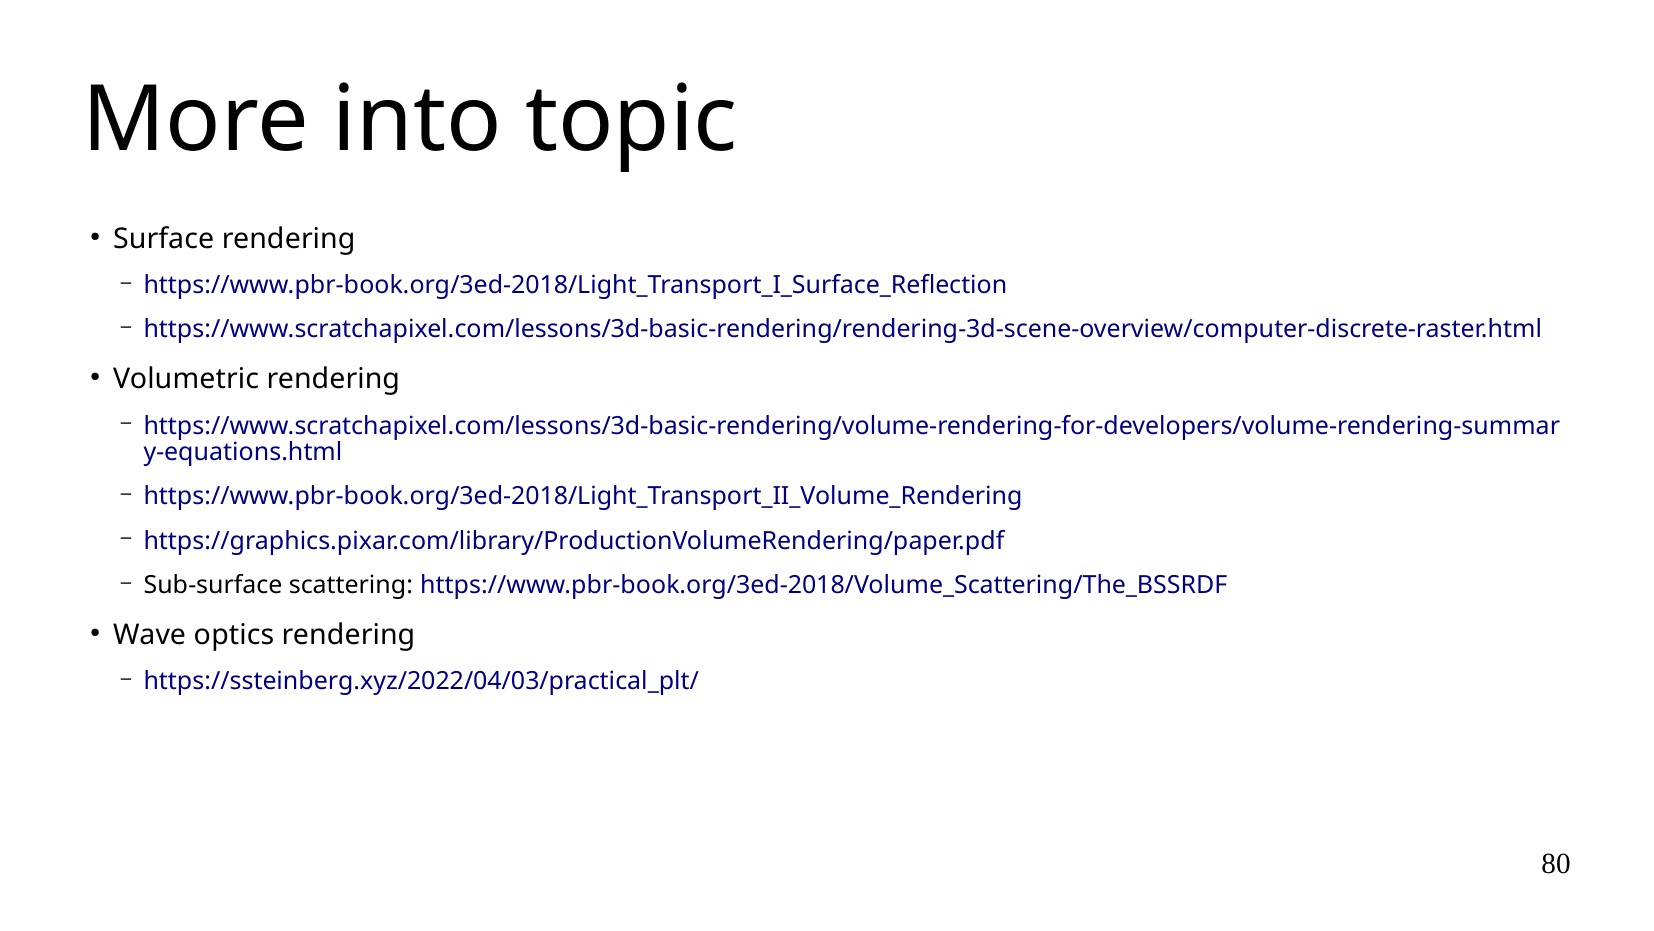

# More into topic
Surface rendering
https://www.pbr-book.org/3ed-2018/Light_Transport_I_Surface_Reflection
https://www.scratchapixel.com/lessons/3d-basic-rendering/rendering-3d-scene-overview/computer-discrete-raster.html
Volumetric rendering
https://www.scratchapixel.com/lessons/3d-basic-rendering/volume-rendering-for-developers/volume-rendering-summary-equations.html
https://www.pbr-book.org/3ed-2018/Light_Transport_II_Volume_Rendering
https://graphics.pixar.com/library/ProductionVolumeRendering/paper.pdf
Sub-surface scattering: https://www.pbr-book.org/3ed-2018/Volume_Scattering/The_BSSRDF
Wave optics rendering
https://ssteinberg.xyz/2022/04/03/practical_plt/
80